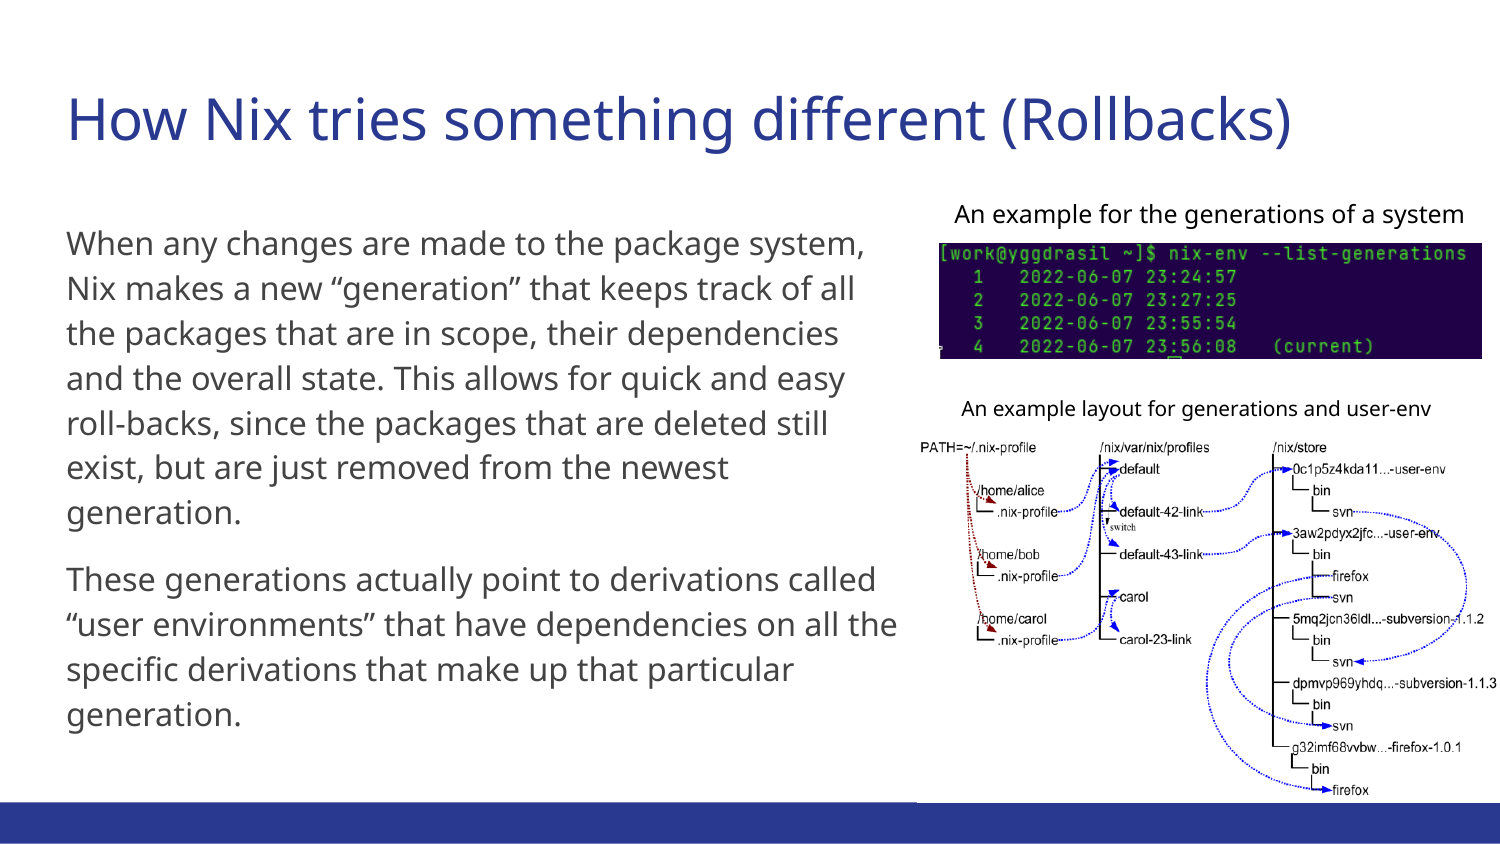

# How Nix tries something different (Rollbacks)
An example for the generations of a system
When any changes are made to the package system, Nix makes a new “generation” that keeps track of all the packages that are in scope, their dependencies and the overall state. This allows for quick and easy roll-backs, since the packages that are deleted still exist, but are just removed from the newest generation.
These generations actually point to derivations called “user environments” that have dependencies on all the specific derivations that make up that particular generation.
An example layout for generations and user-env